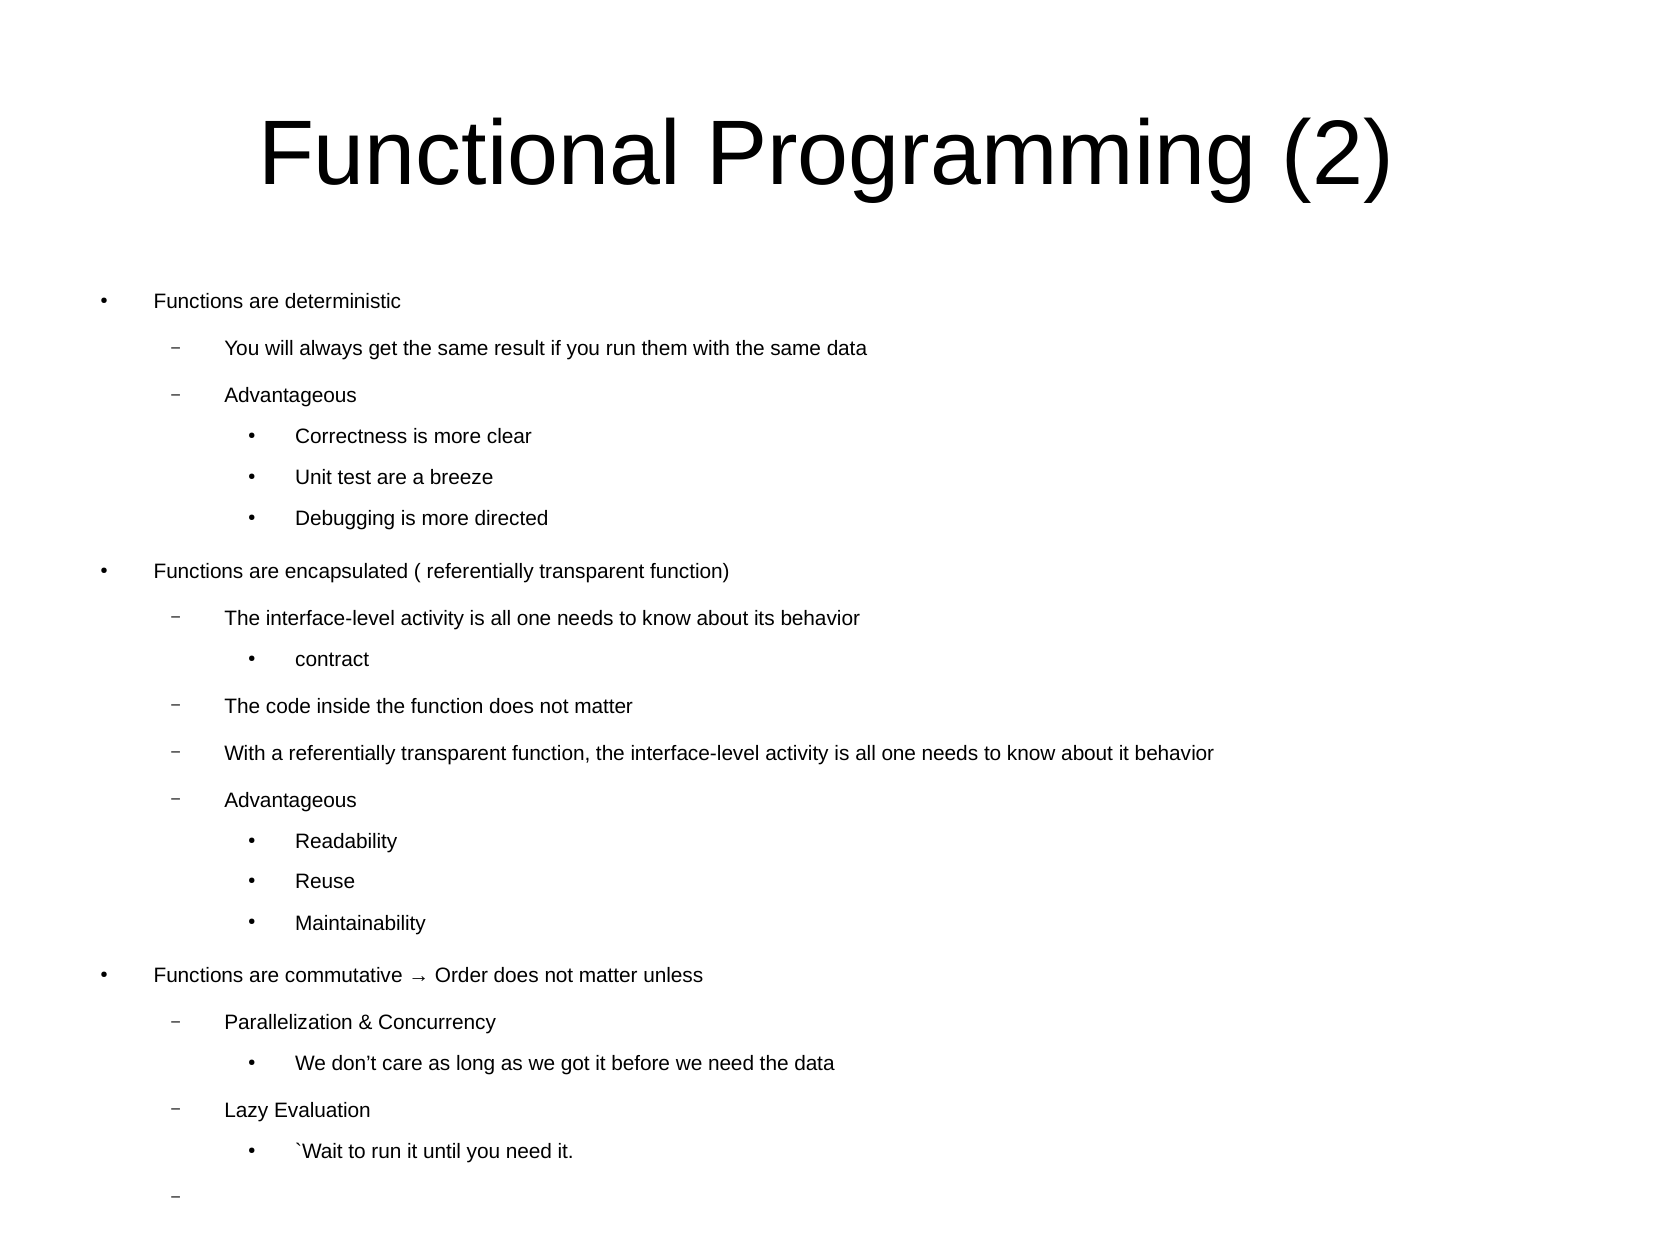

# Functional Programming (2)
Functions are deterministic
You will always get the same result if you run them with the same data
Advantageous
Correctness is more clear
Unit test are a breeze
Debugging is more directed
Functions are encapsulated ( referentially transparent function)
The interface-level activity is all one needs to know about its behavior
contract
The code inside the function does not matter
With a referentially transparent function, the interface-level activity is all one needs to know about it behavior
Advantageous
Readability
Reuse
Maintainability
Functions are commutative → Order does not matter unless
Parallelization & Concurrency
We don’t care as long as we got it before we need the data
Lazy Evaluation
`Wait to run it until you need it.